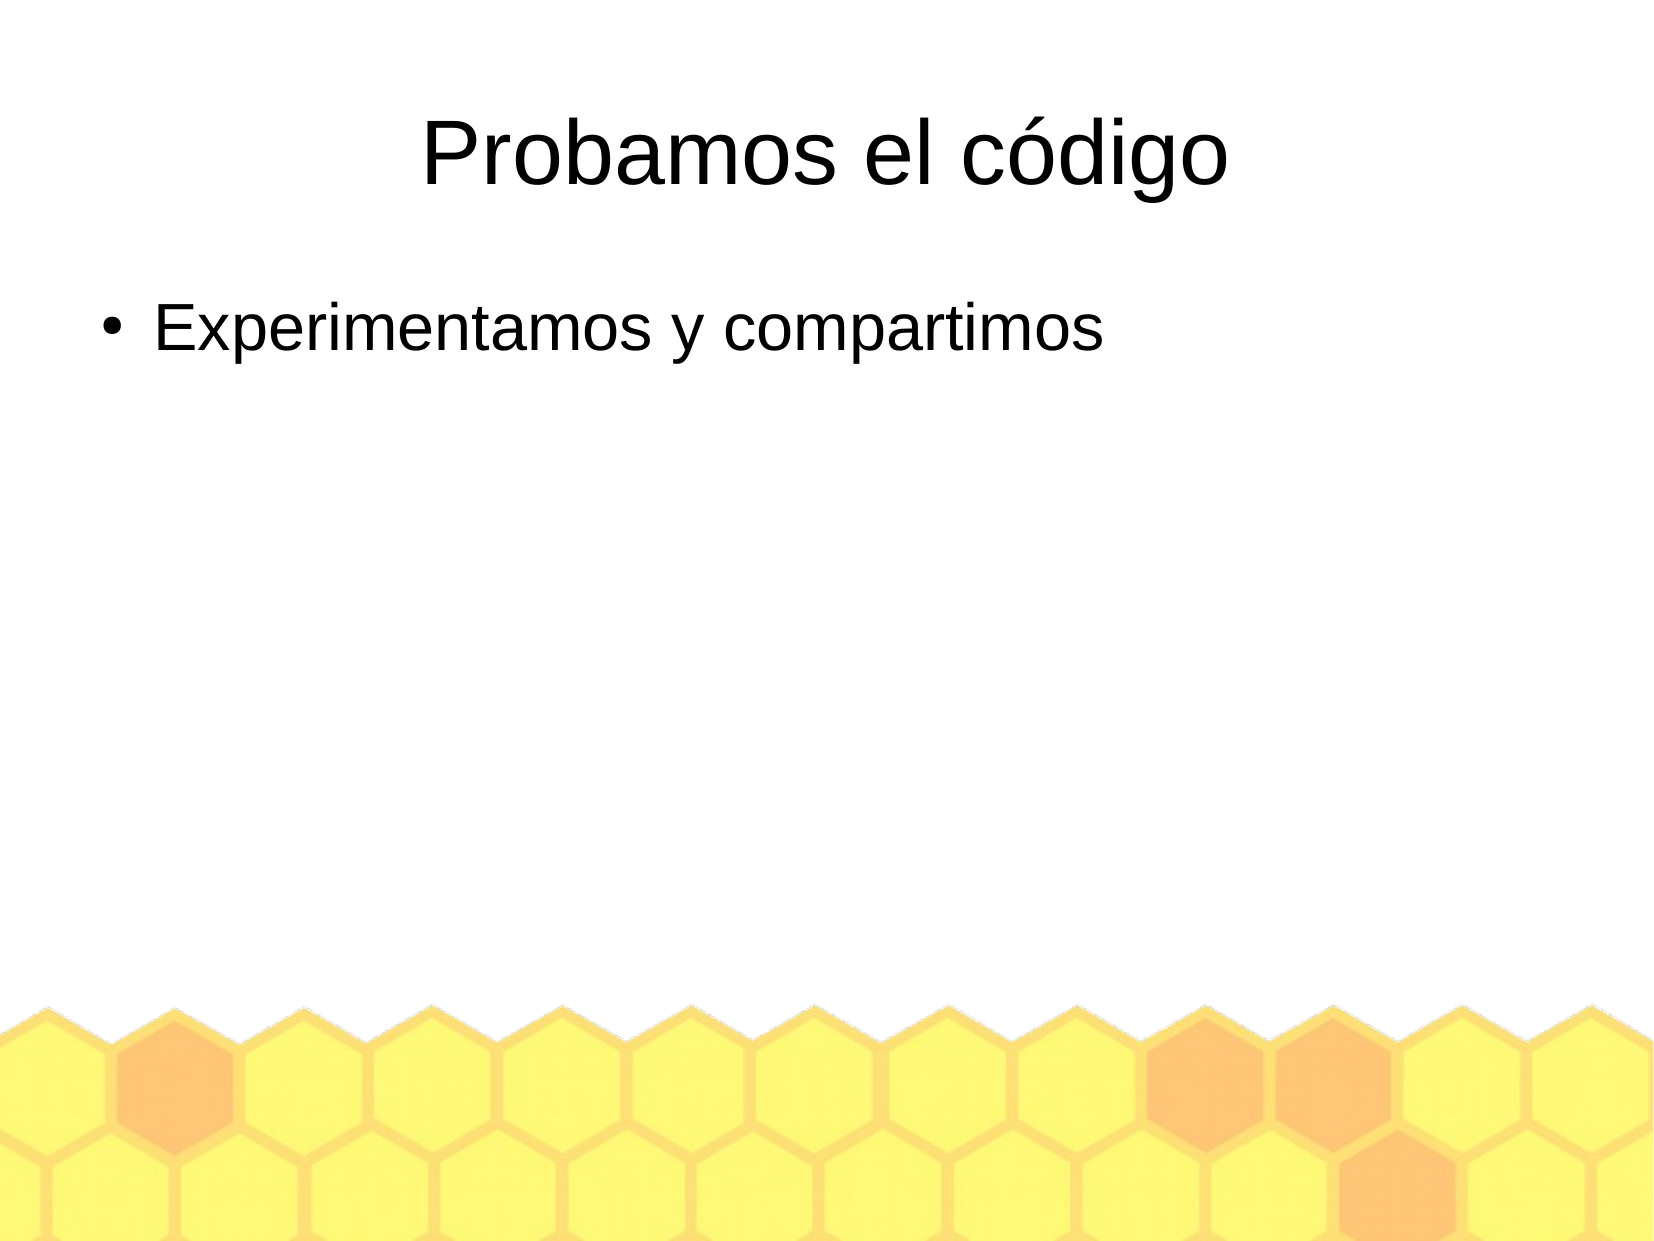

# Probamos el código
Experimentamos y compartimos